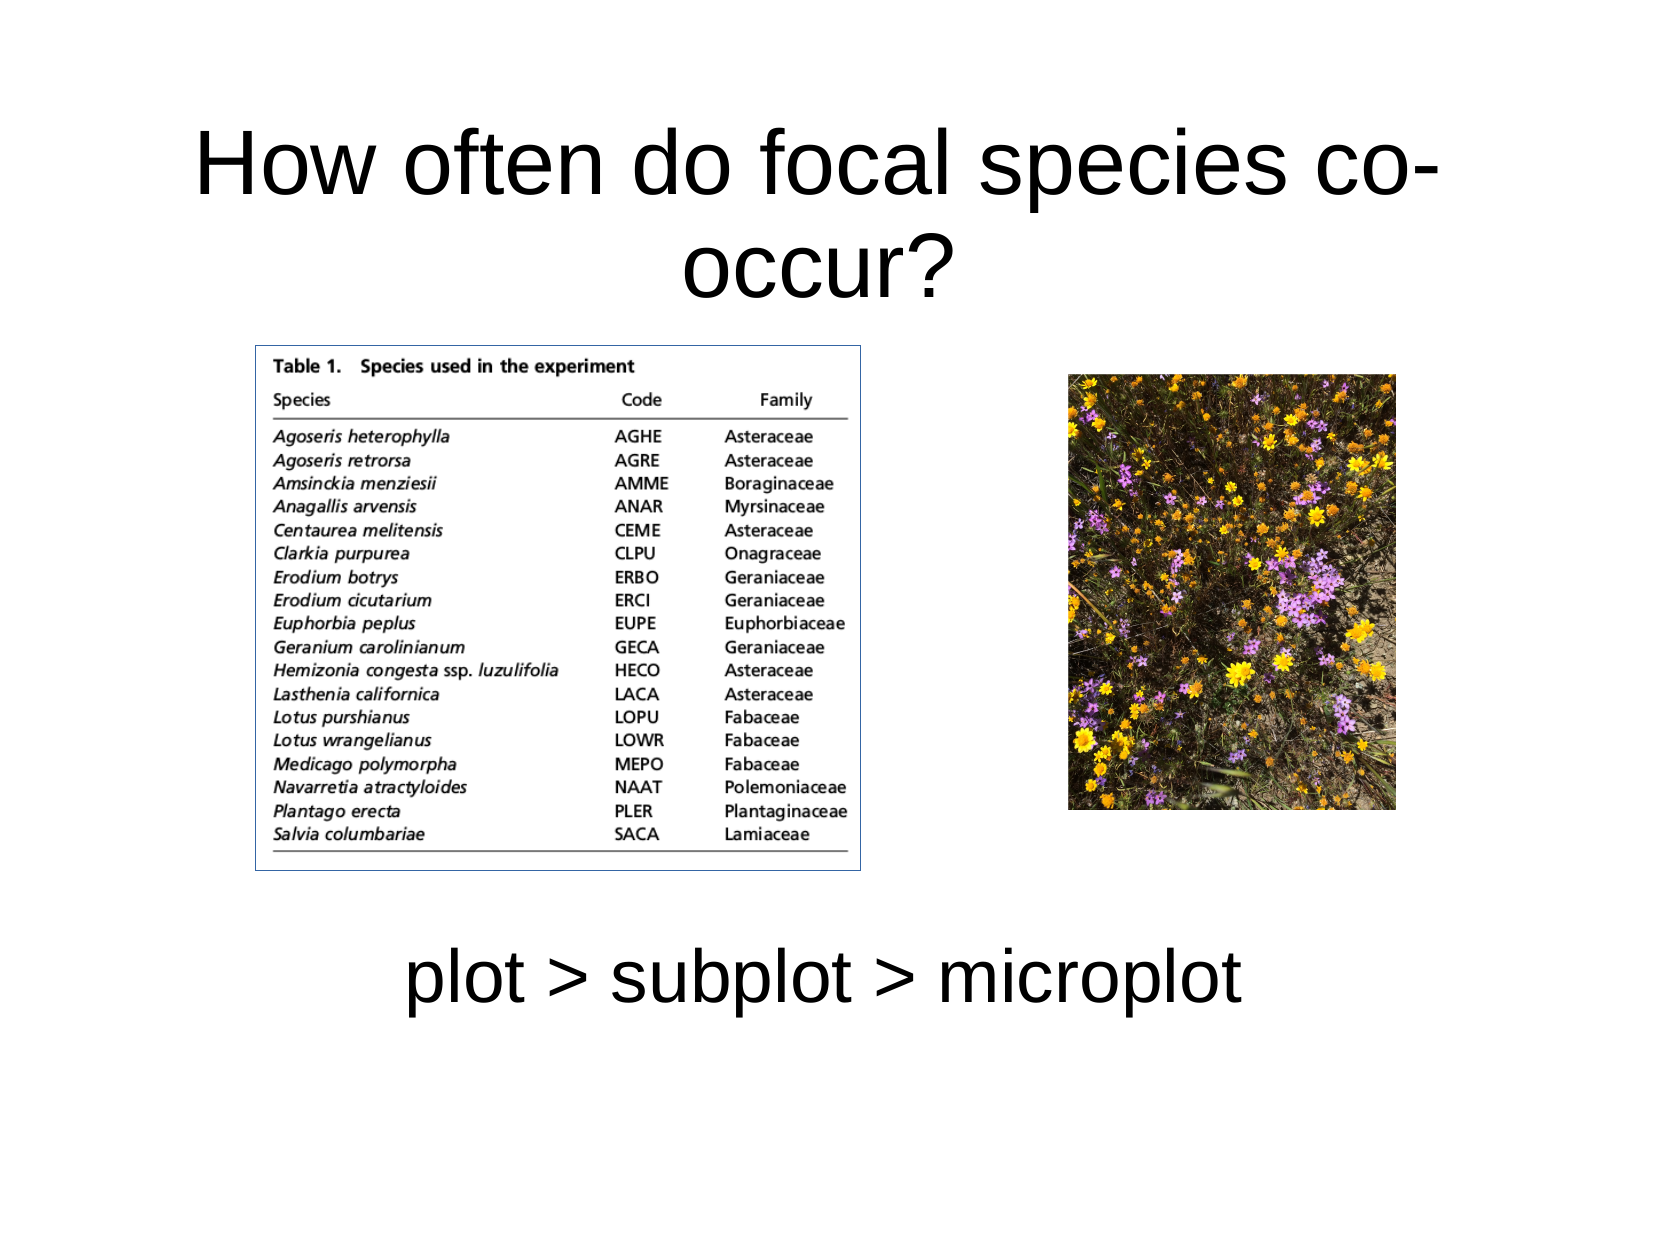

# How often do focal species co-occur?
plot > subplot > microplot